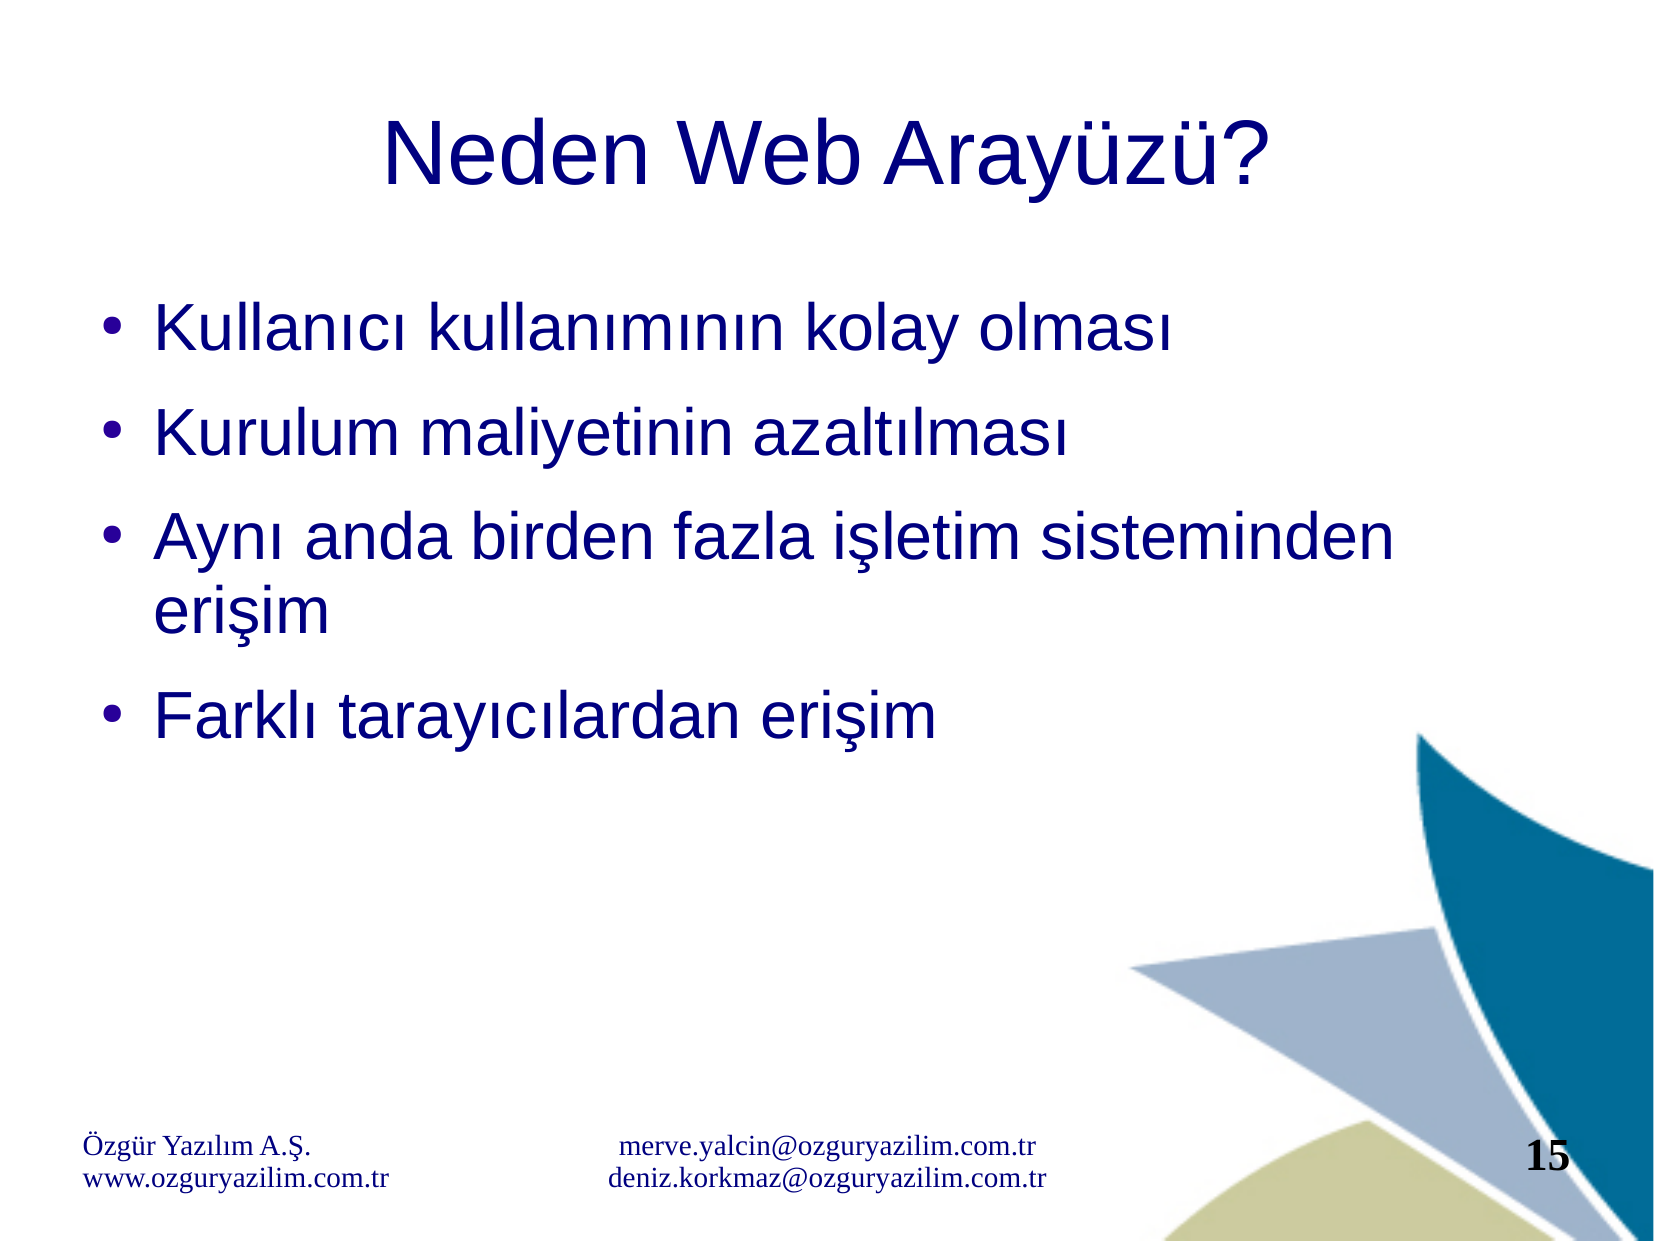

# Neden Web Arayüzü?
Kullanıcı kullanımının kolay olması
Kurulum maliyetinin azaltılması
Aynı anda birden fazla işletim sisteminden erişim
Farklı tarayıcılardan erişim
15